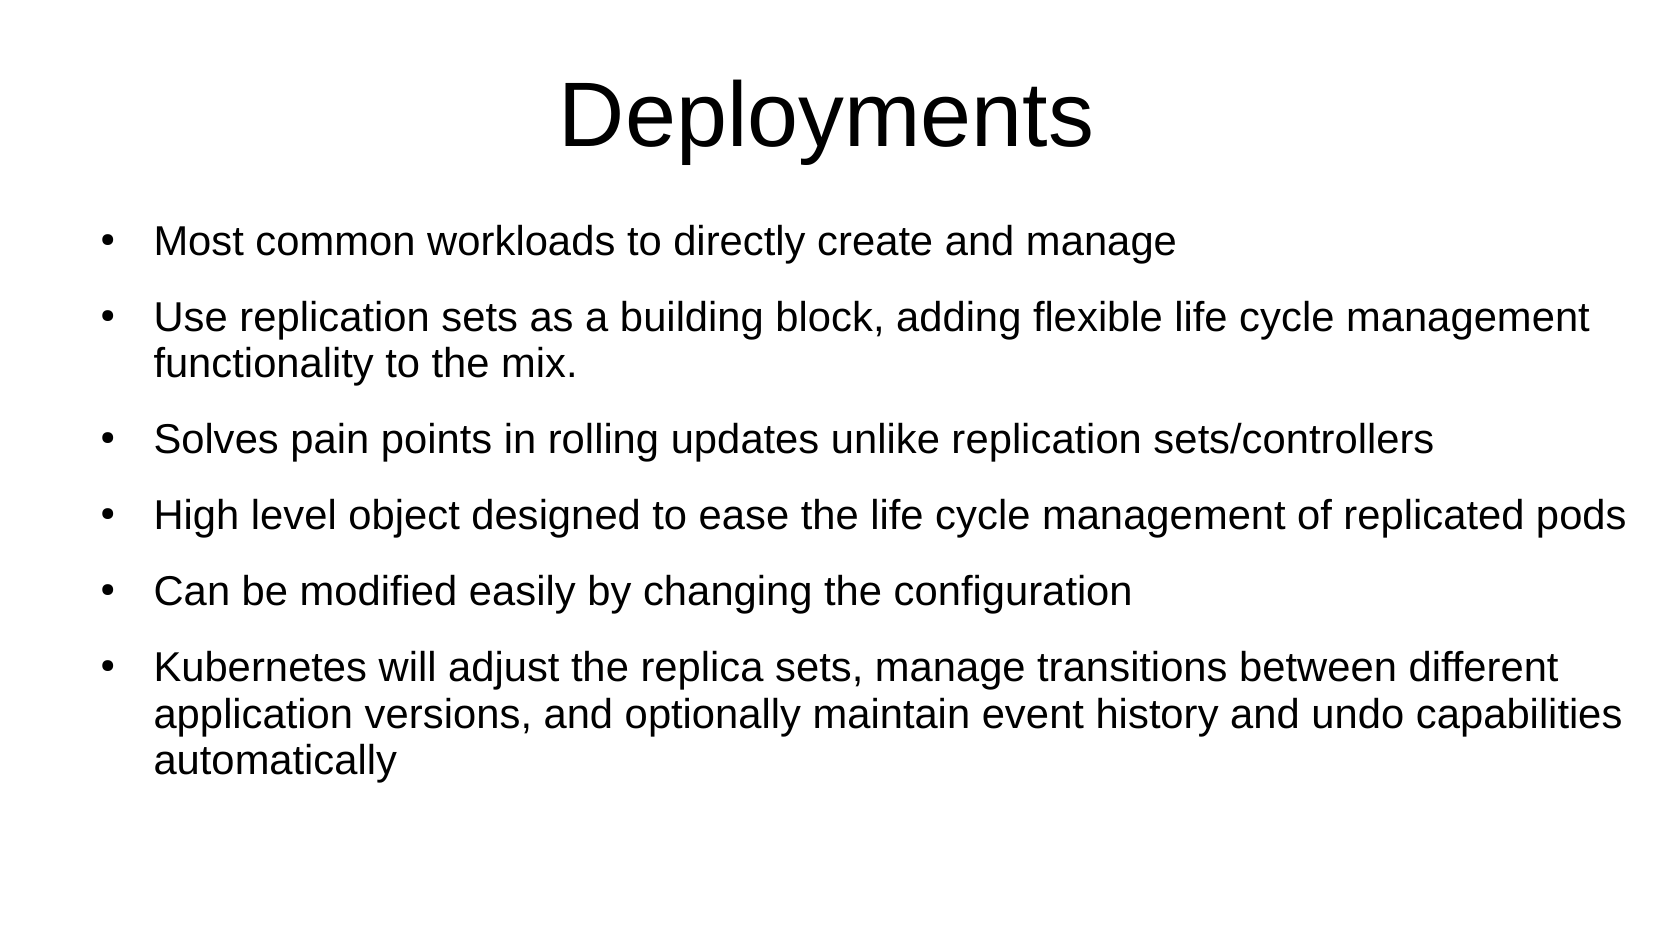

# Deployments
Most common workloads to directly create and manage
Use replication sets as a building block, adding flexible life cycle management functionality to the mix.
Solves pain points in rolling updates unlike replication sets/controllers
High level object designed to ease the life cycle management of replicated pods
Can be modified easily by changing the configuration
Kubernetes will adjust the replica sets, manage transitions between different application versions, and optionally maintain event history and undo capabilities automatically